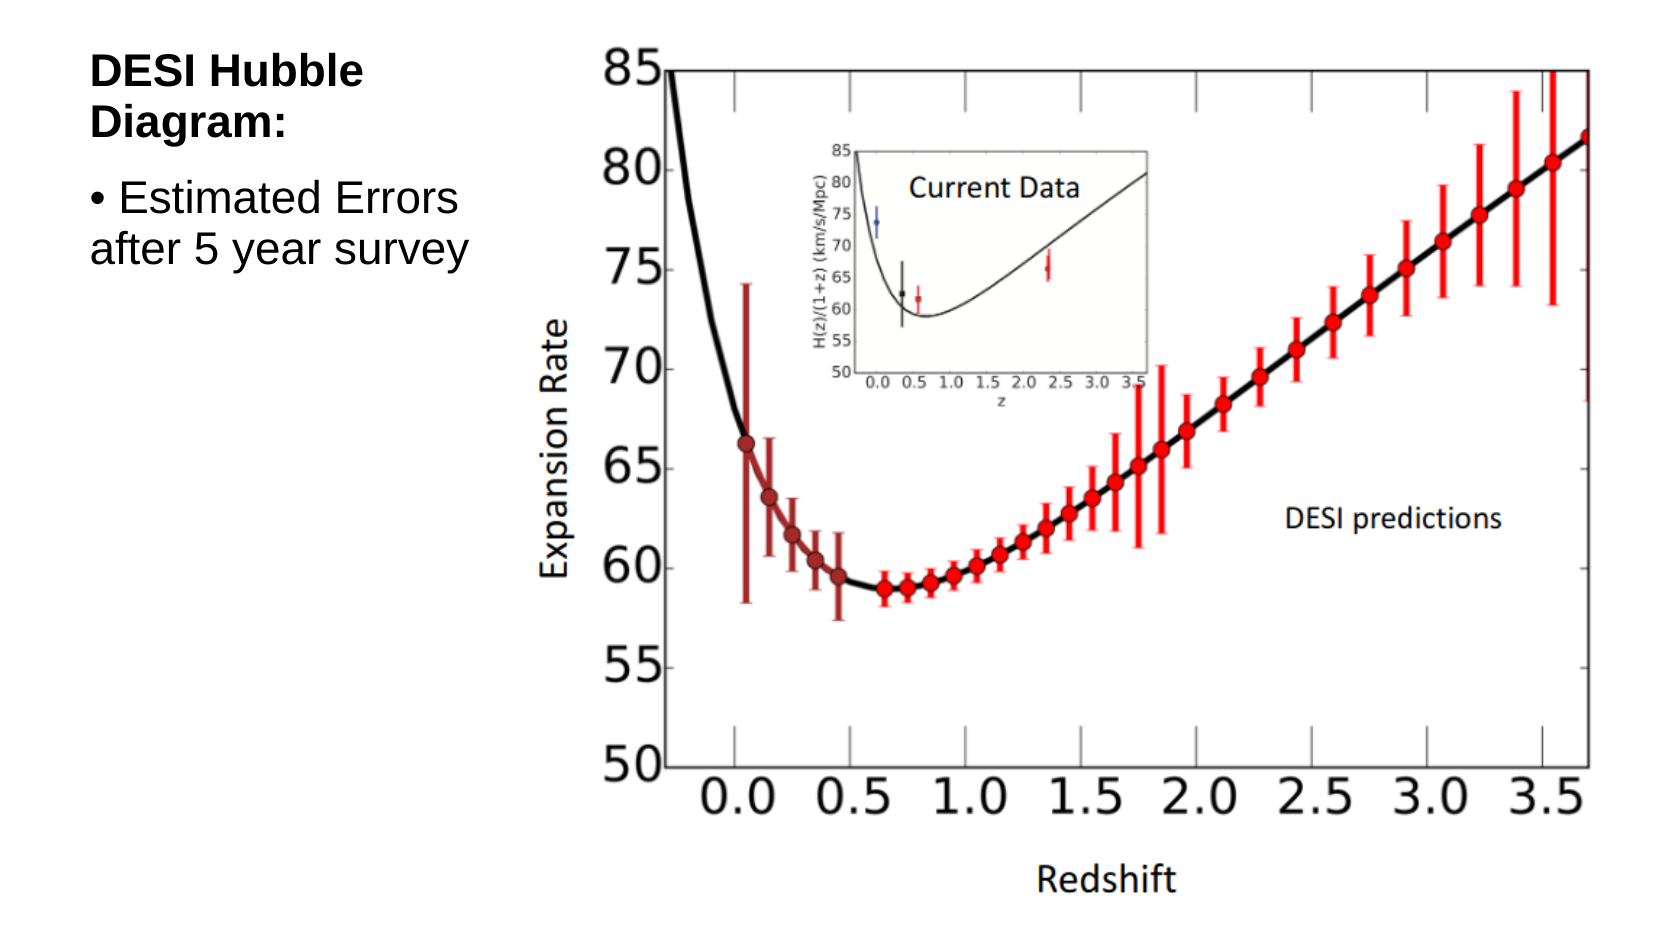

DESI Hubble Diagram:
• Estimated Errors after 5 year survey